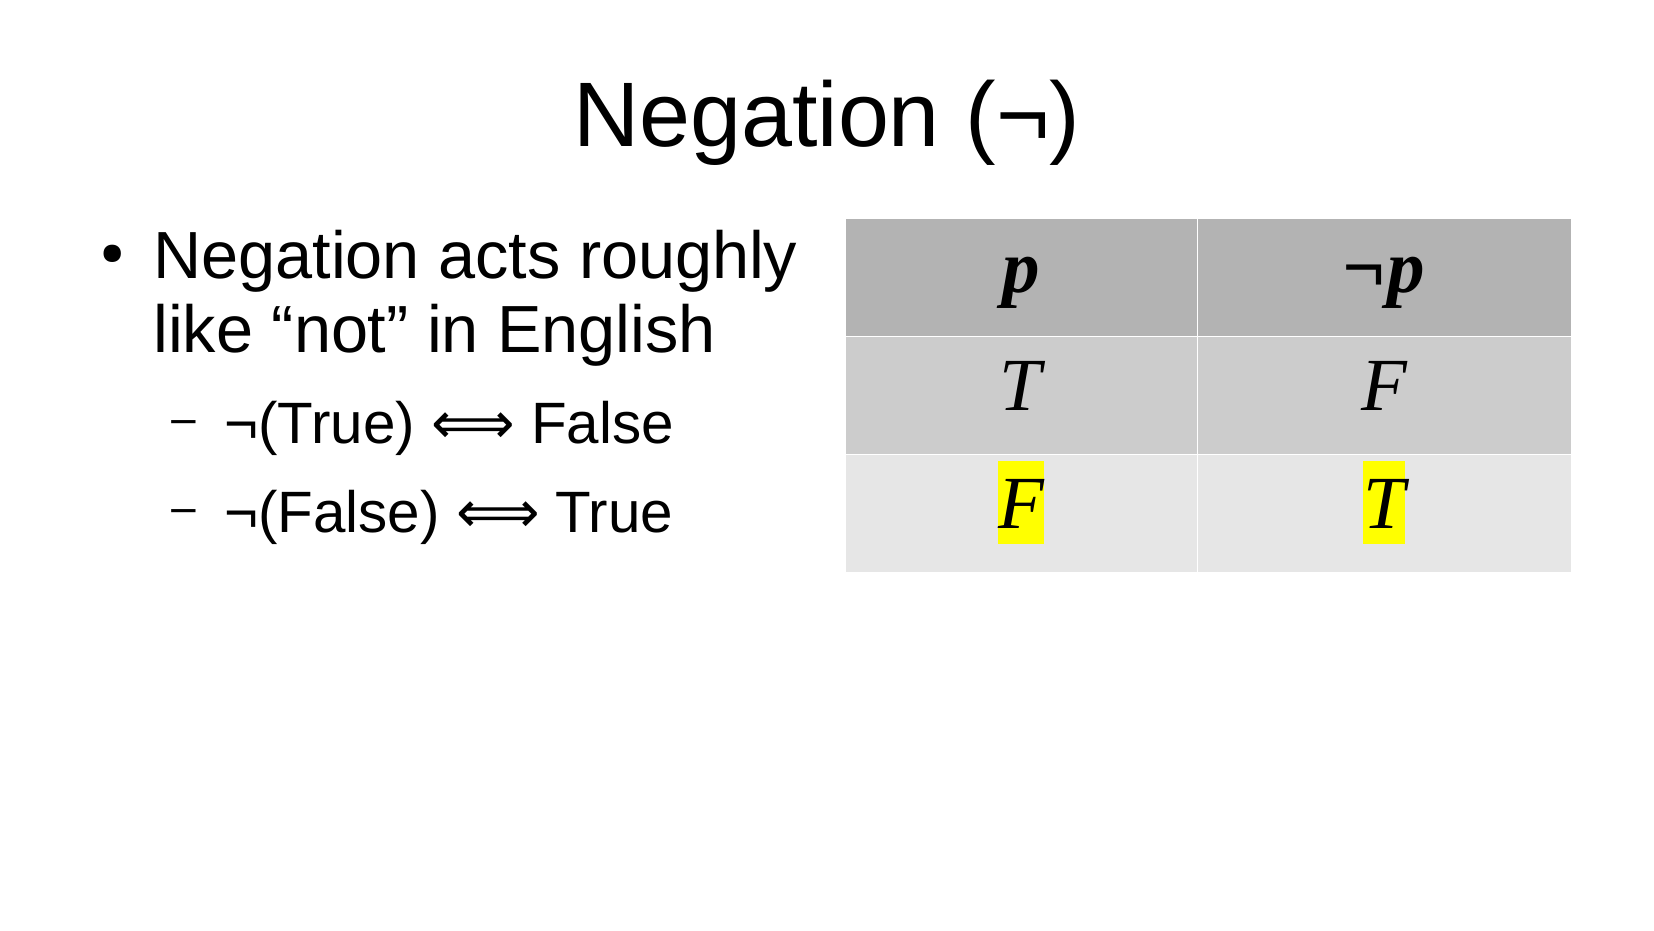

# Negation (¬)
Negation acts roughly like “not” in English
¬(True) ⟺ False
¬(False) ⟺ True
| p | ¬p |
| --- | --- |
| T | F |
| F | T |